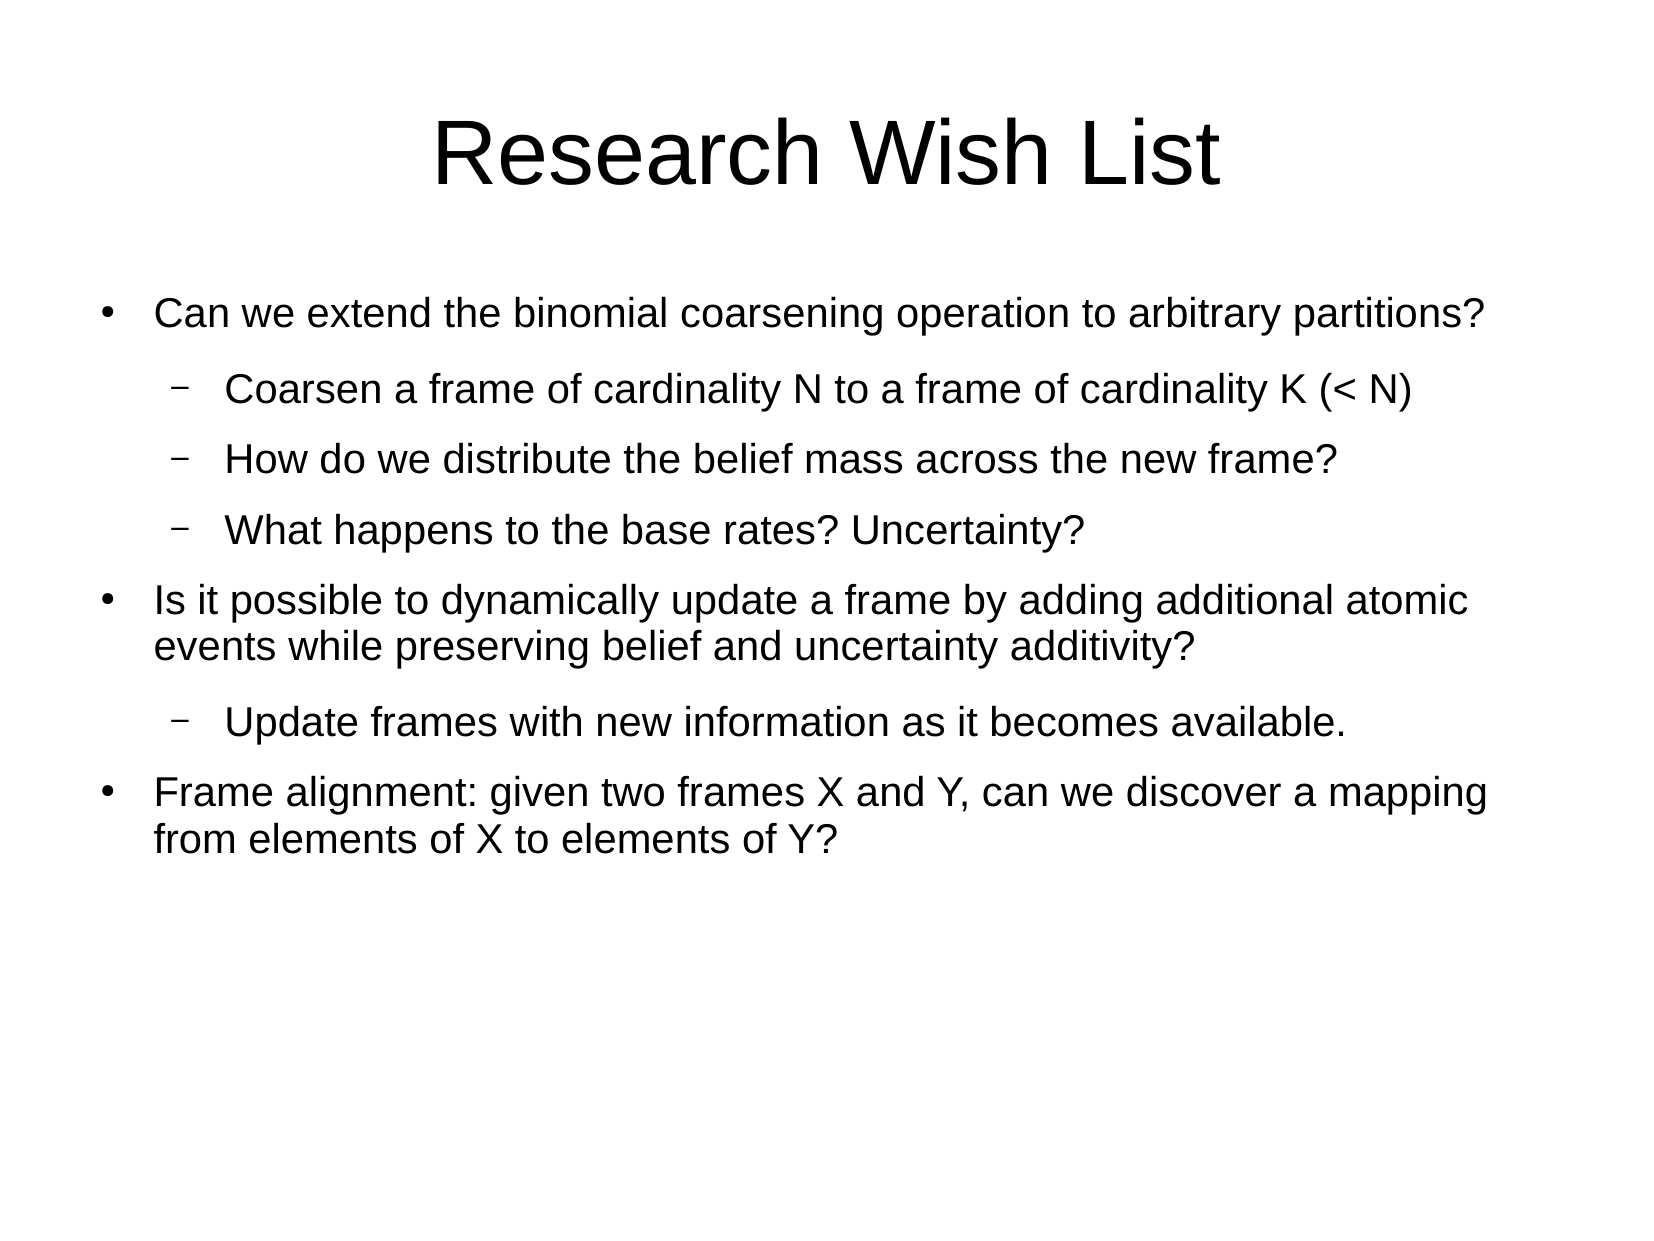

# Research Wish List
Can we extend the binomial coarsening operation to arbitrary partitions?
Coarsen a frame of cardinality N to a frame of cardinality K (< N)
How do we distribute the belief mass across the new frame?
What happens to the base rates? Uncertainty?
Is it possible to dynamically update a frame by adding additional atomic events while preserving belief and uncertainty additivity?
Update frames with new information as it becomes available.
Frame alignment: given two frames X and Y, can we discover a mapping from elements of X to elements of Y?